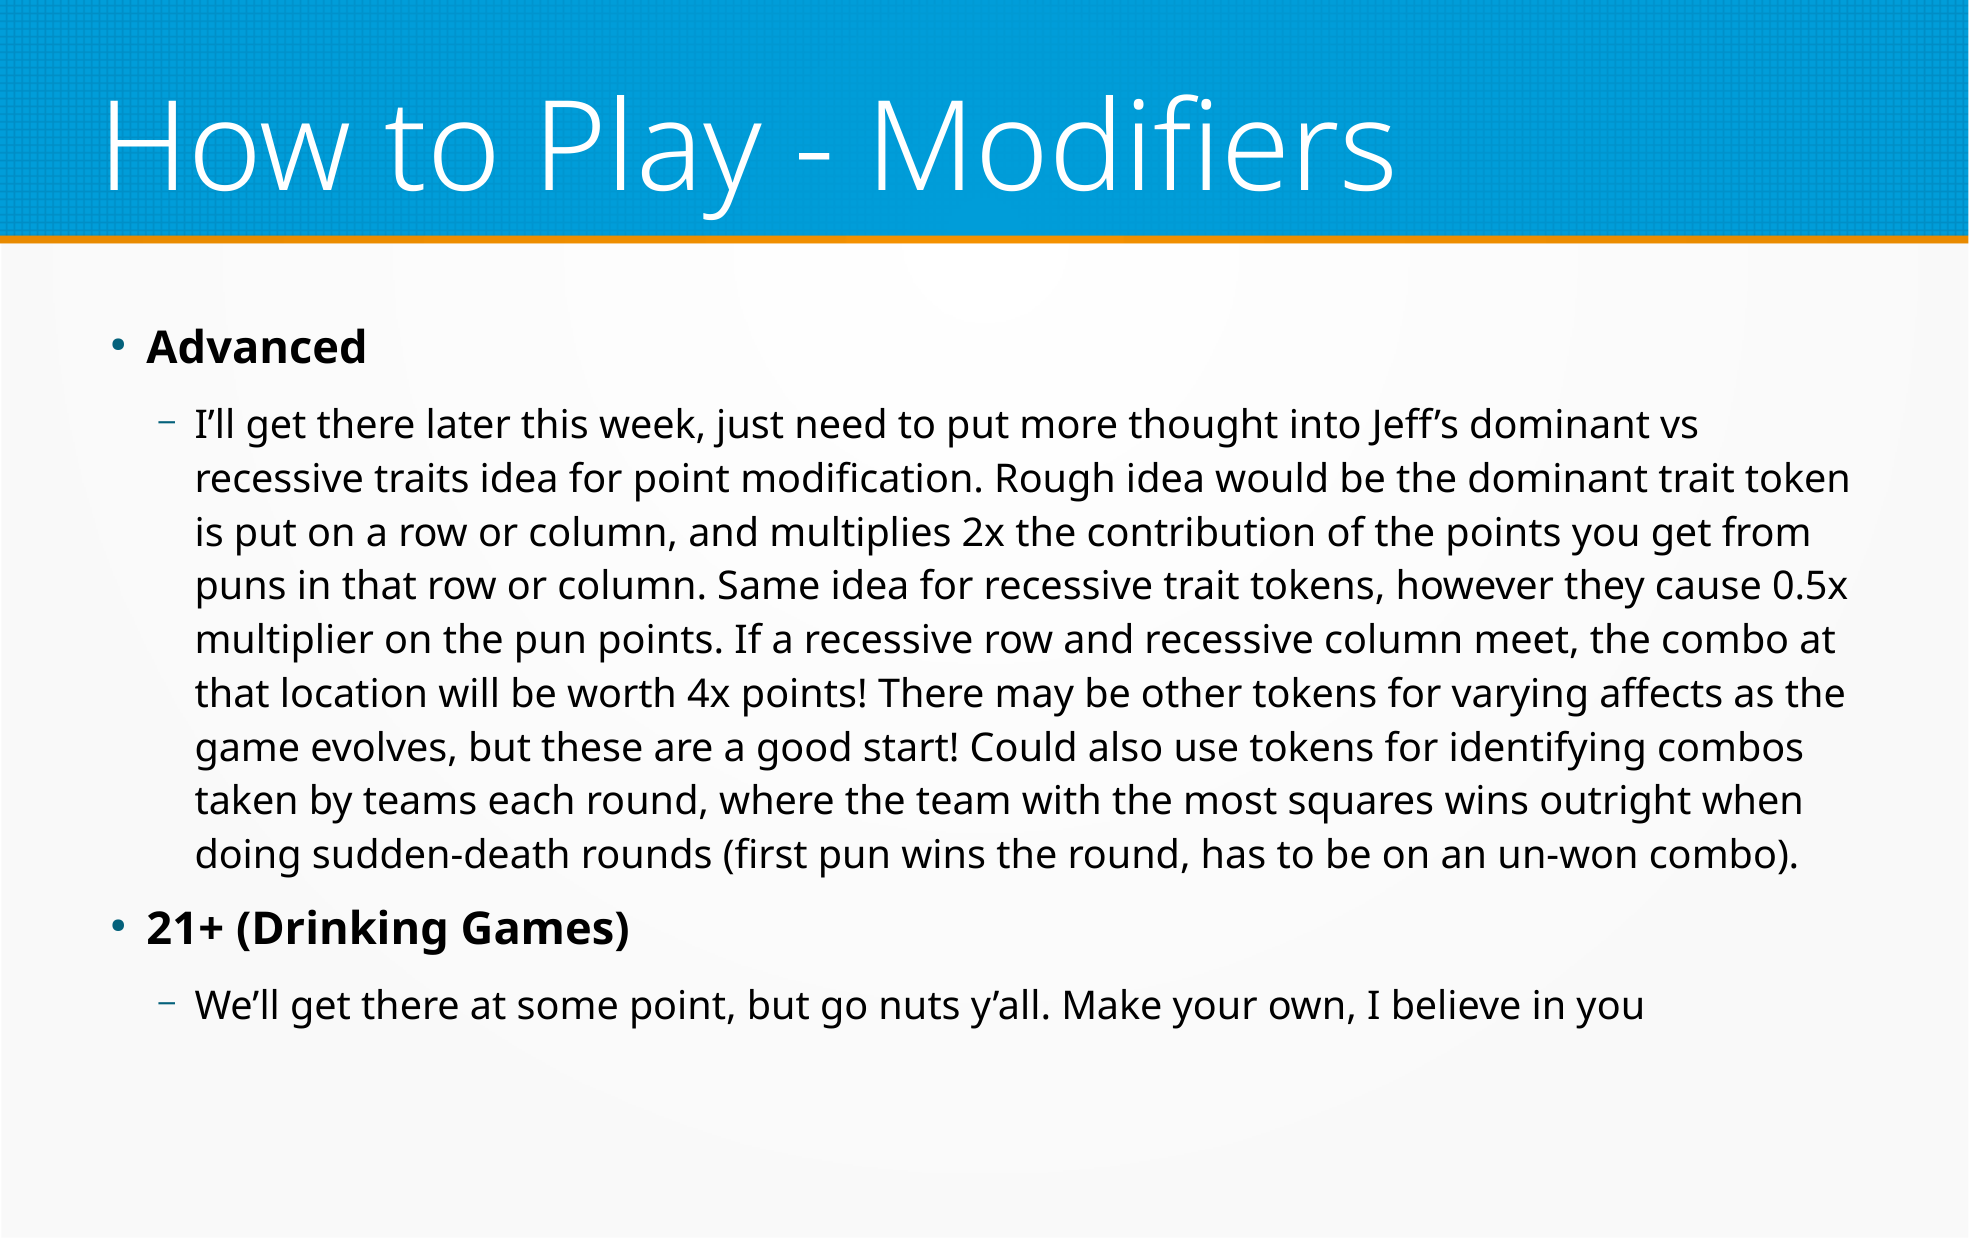

# How to Play - Modifiers
Advanced
I’ll get there later this week, just need to put more thought into Jeff’s dominant vs recessive traits idea for point modification. Rough idea would be the dominant trait token is put on a row or column, and multiplies 2x the contribution of the points you get from puns in that row or column. Same idea for recessive trait tokens, however they cause 0.5x multiplier on the pun points. If a recessive row and recessive column meet, the combo at that location will be worth 4x points! There may be other tokens for varying affects as the game evolves, but these are a good start! Could also use tokens for identifying combos taken by teams each round, where the team with the most squares wins outright when doing sudden-death rounds (first pun wins the round, has to be on an un-won combo).
21+ (Drinking Games)
We’ll get there at some point, but go nuts y’all. Make your own, I believe in you